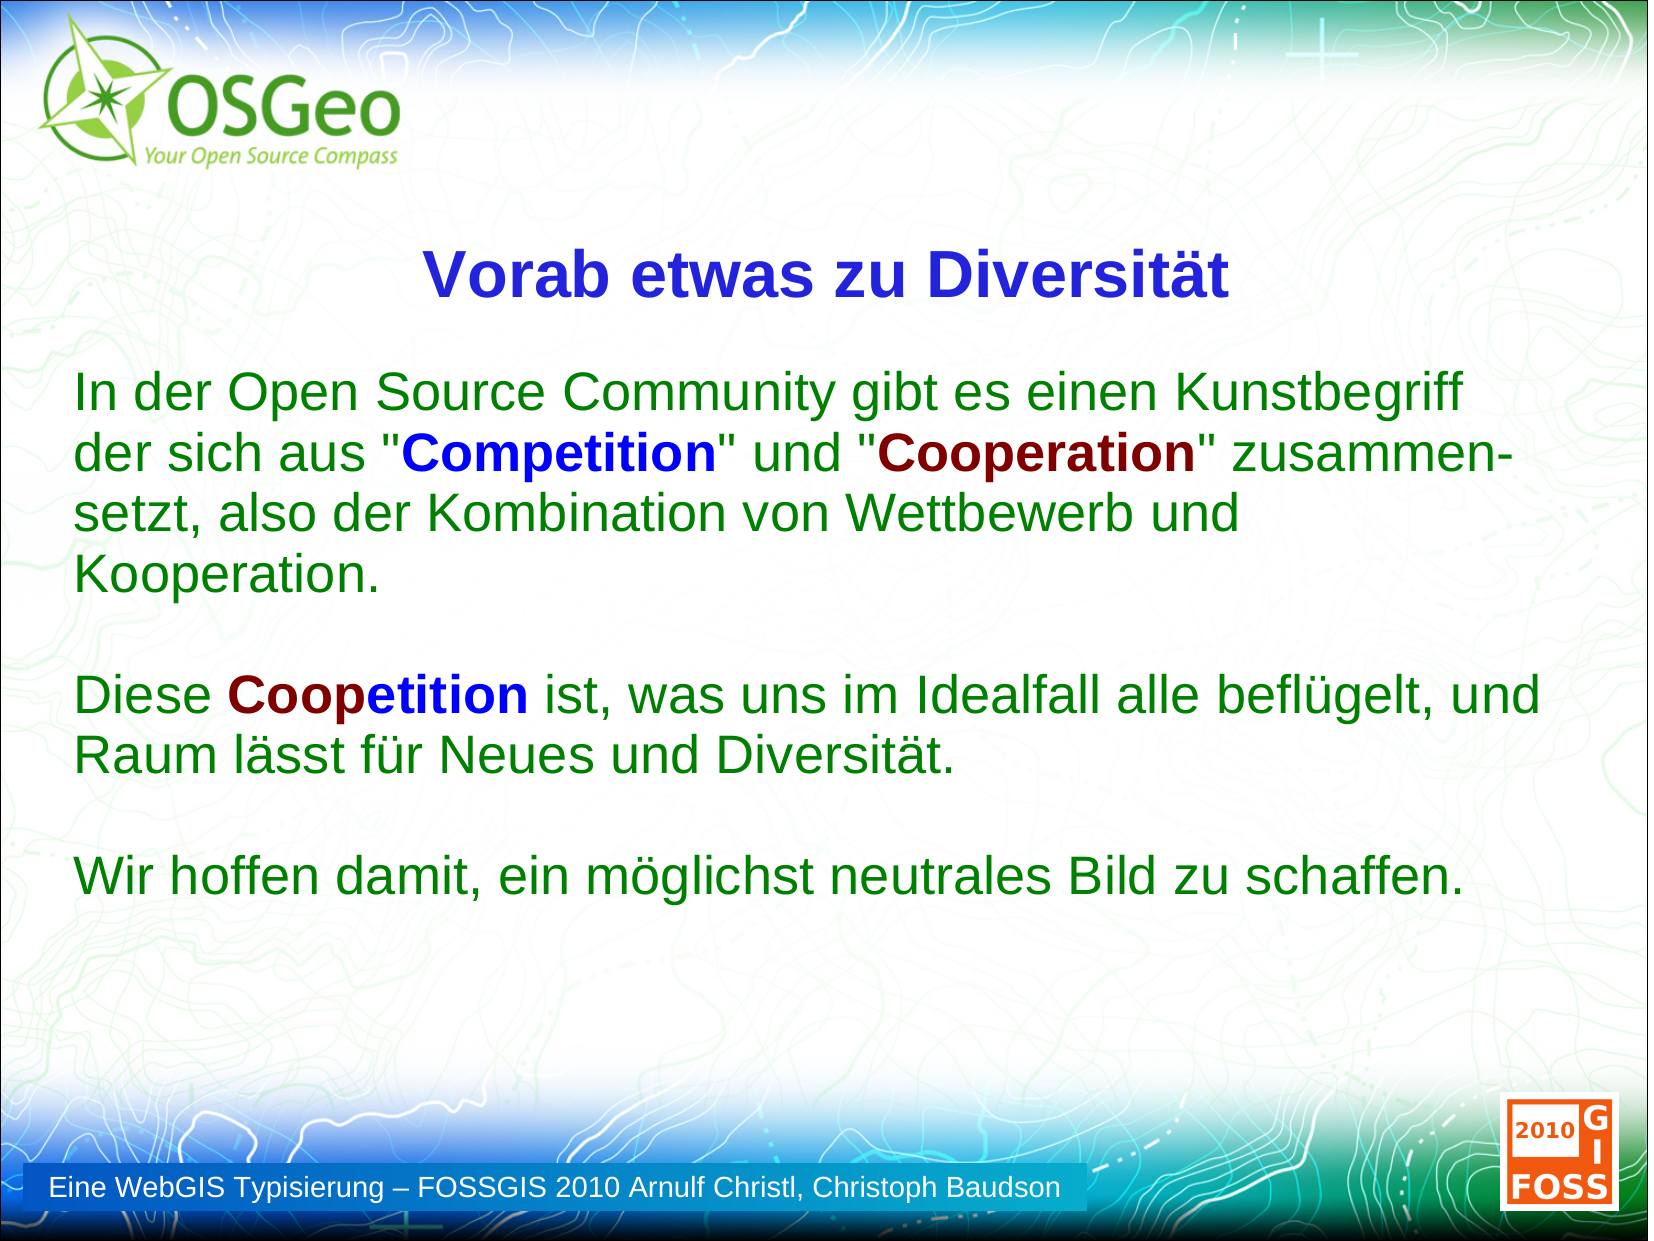

# Vorab etwas zu Diversität
In der Open Source Community gibt es einen Kunstbegriff der sich aus "Competition" und "Cooperation" zusammen-setzt, also der Kombination von Wettbewerb und Kooperation.
Diese Coopetition ist, was uns im Idealfall alle beflügelt, und Raum lässt für Neues und Diversität.
Wir hoffen damit, ein möglichst neutrales Bild zu schaffen.